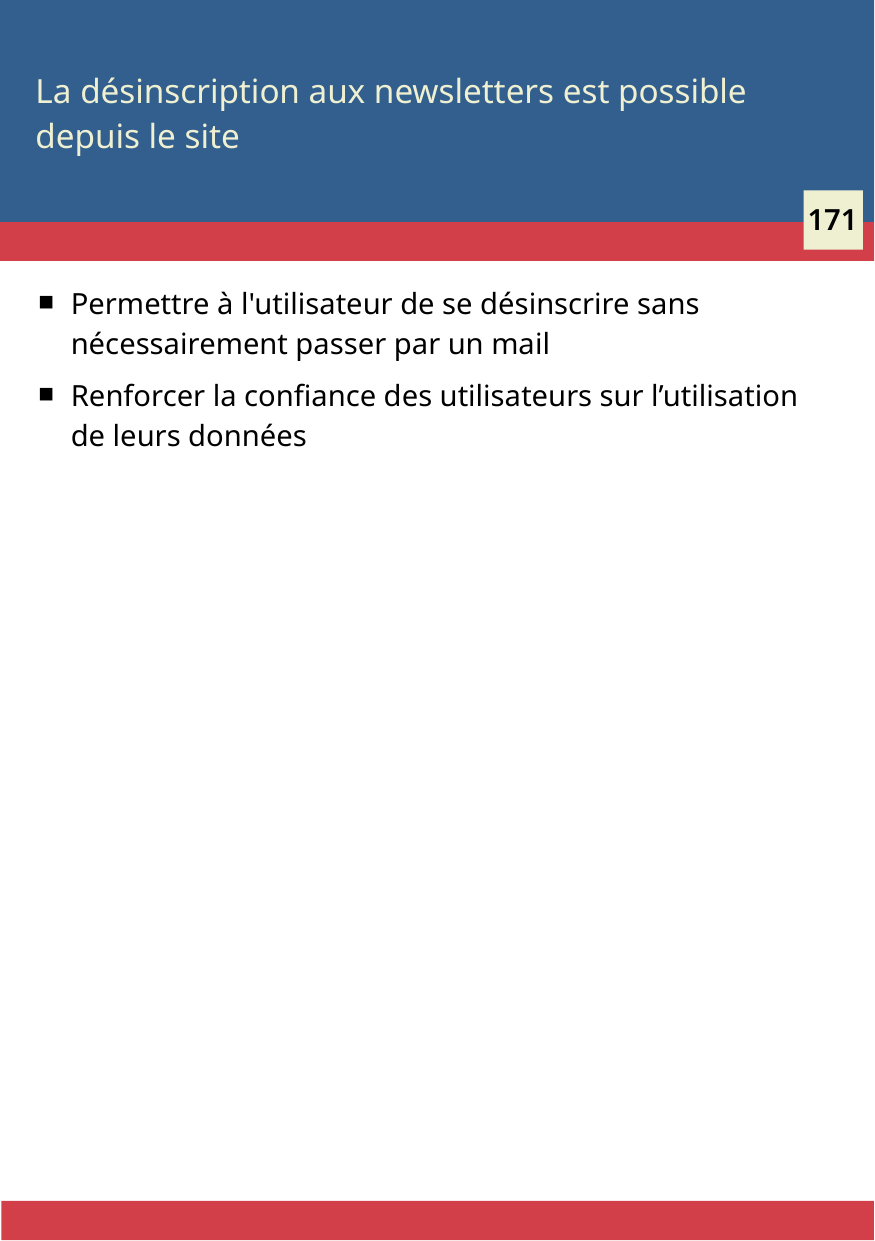

# La désinscription aux newsletters est possible depuis le site
171
Permettre à l'utilisateur de se désinscrire sans nécessairement passer par un mail
Renforcer la confiance des utilisateurs sur l’utilisation de leurs données